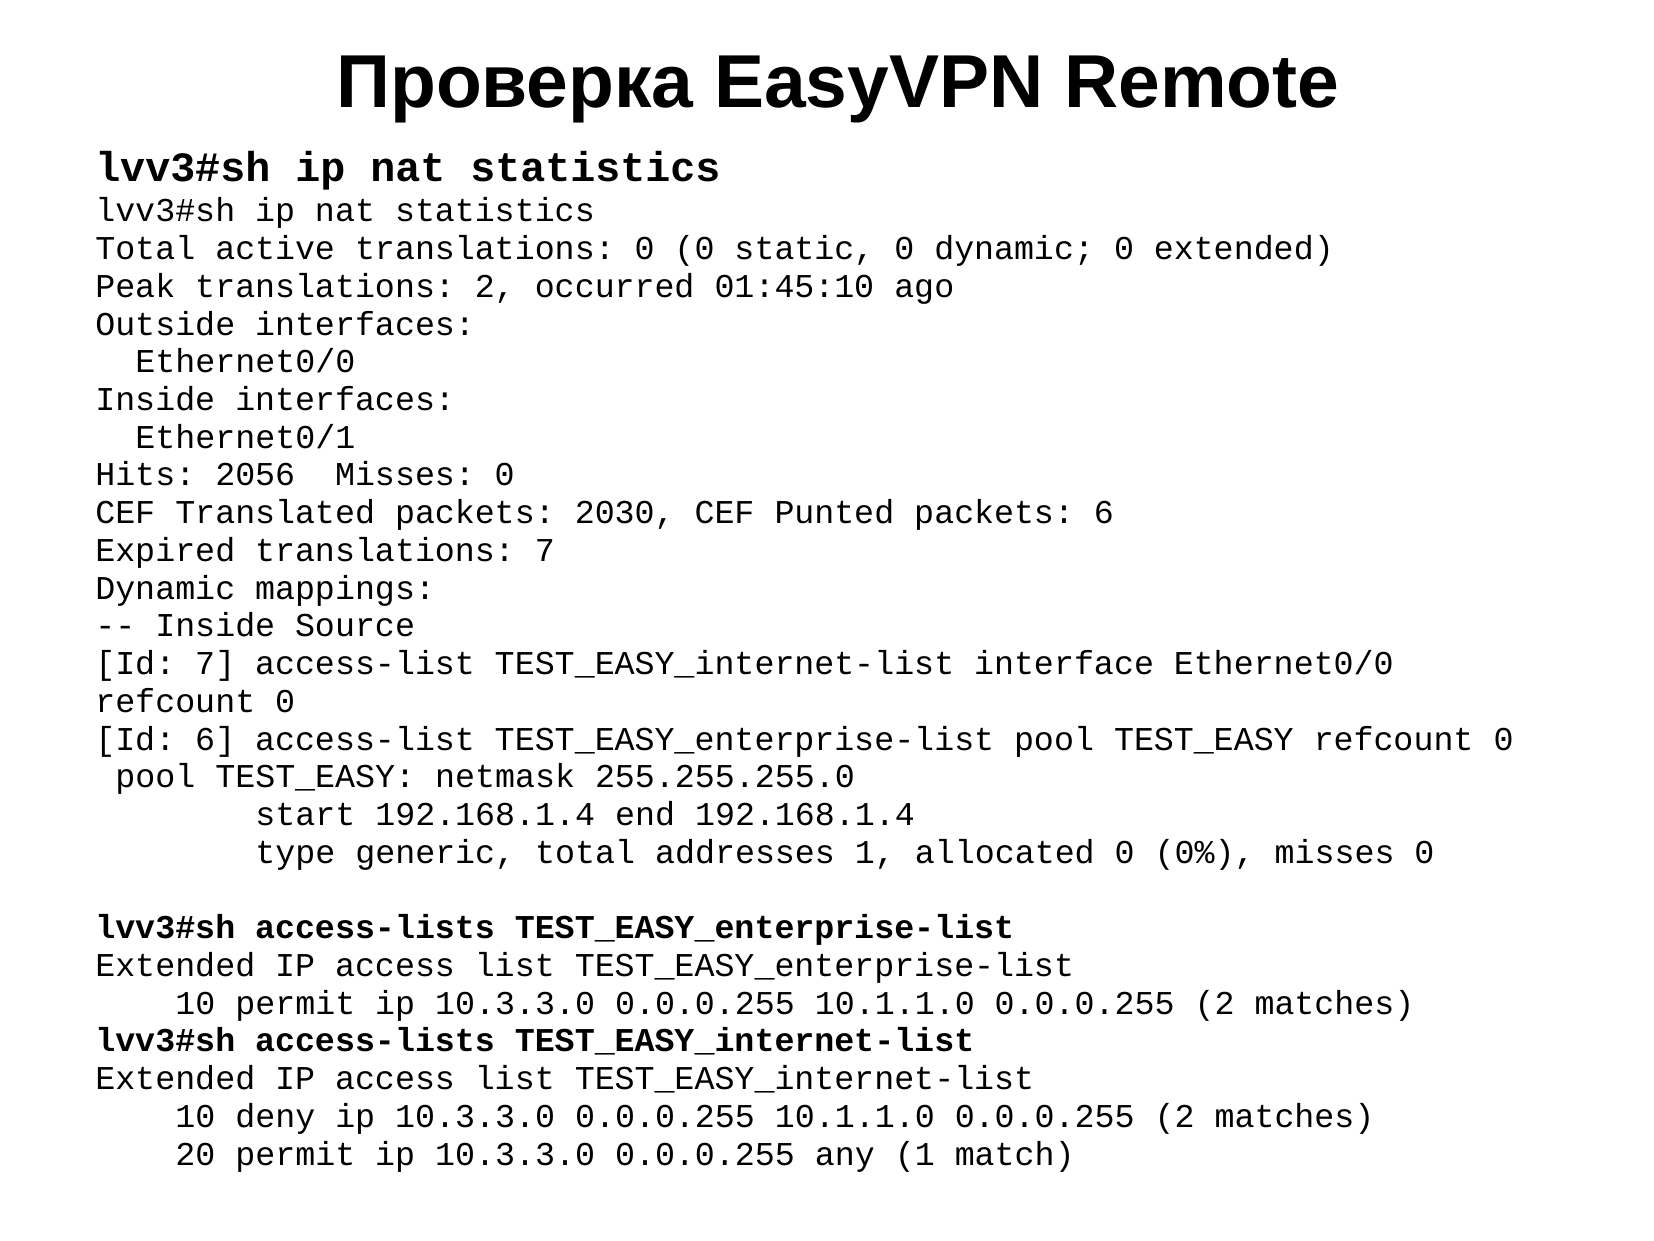

Проверка EasyVPN Remote
# lvv3#sh ip nat statistics
lvv3#sh ip nat statistics
Total active translations: 0 (0 static, 0 dynamic; 0 extended)
Peak translations: 2, occurred 01:45:10 ago
Outside interfaces:
 Ethernet0/0
Inside interfaces:
 Ethernet0/1
Hits: 2056 Misses: 0
CEF Translated packets: 2030, CEF Punted packets: 6
Expired translations: 7
Dynamic mappings:
-- Inside Source
[Id: 7] access-list TEST_EASY_internet-list interface Ethernet0/0 refcount 0
[Id: 6] access-list TEST_EASY_enterprise-list pool TEST_EASY refcount 0
 pool TEST_EASY: netmask 255.255.255.0
 start 192.168.1.4 end 192.168.1.4
 type generic, total addresses 1, allocated 0 (0%), misses 0
lvv3#sh access-lists TEST_EASY_enterprise-list
Extended IP access list TEST_EASY_enterprise-list
 10 permit ip 10.3.3.0 0.0.0.255 10.1.1.0 0.0.0.255 (2 matches)
lvv3#sh access-lists TEST_EASY_internet-list
Extended IP access list TEST_EASY_internet-list
 10 deny ip 10.3.3.0 0.0.0.255 10.1.1.0 0.0.0.255 (2 matches)
 20 permit ip 10.3.3.0 0.0.0.255 any (1 match)